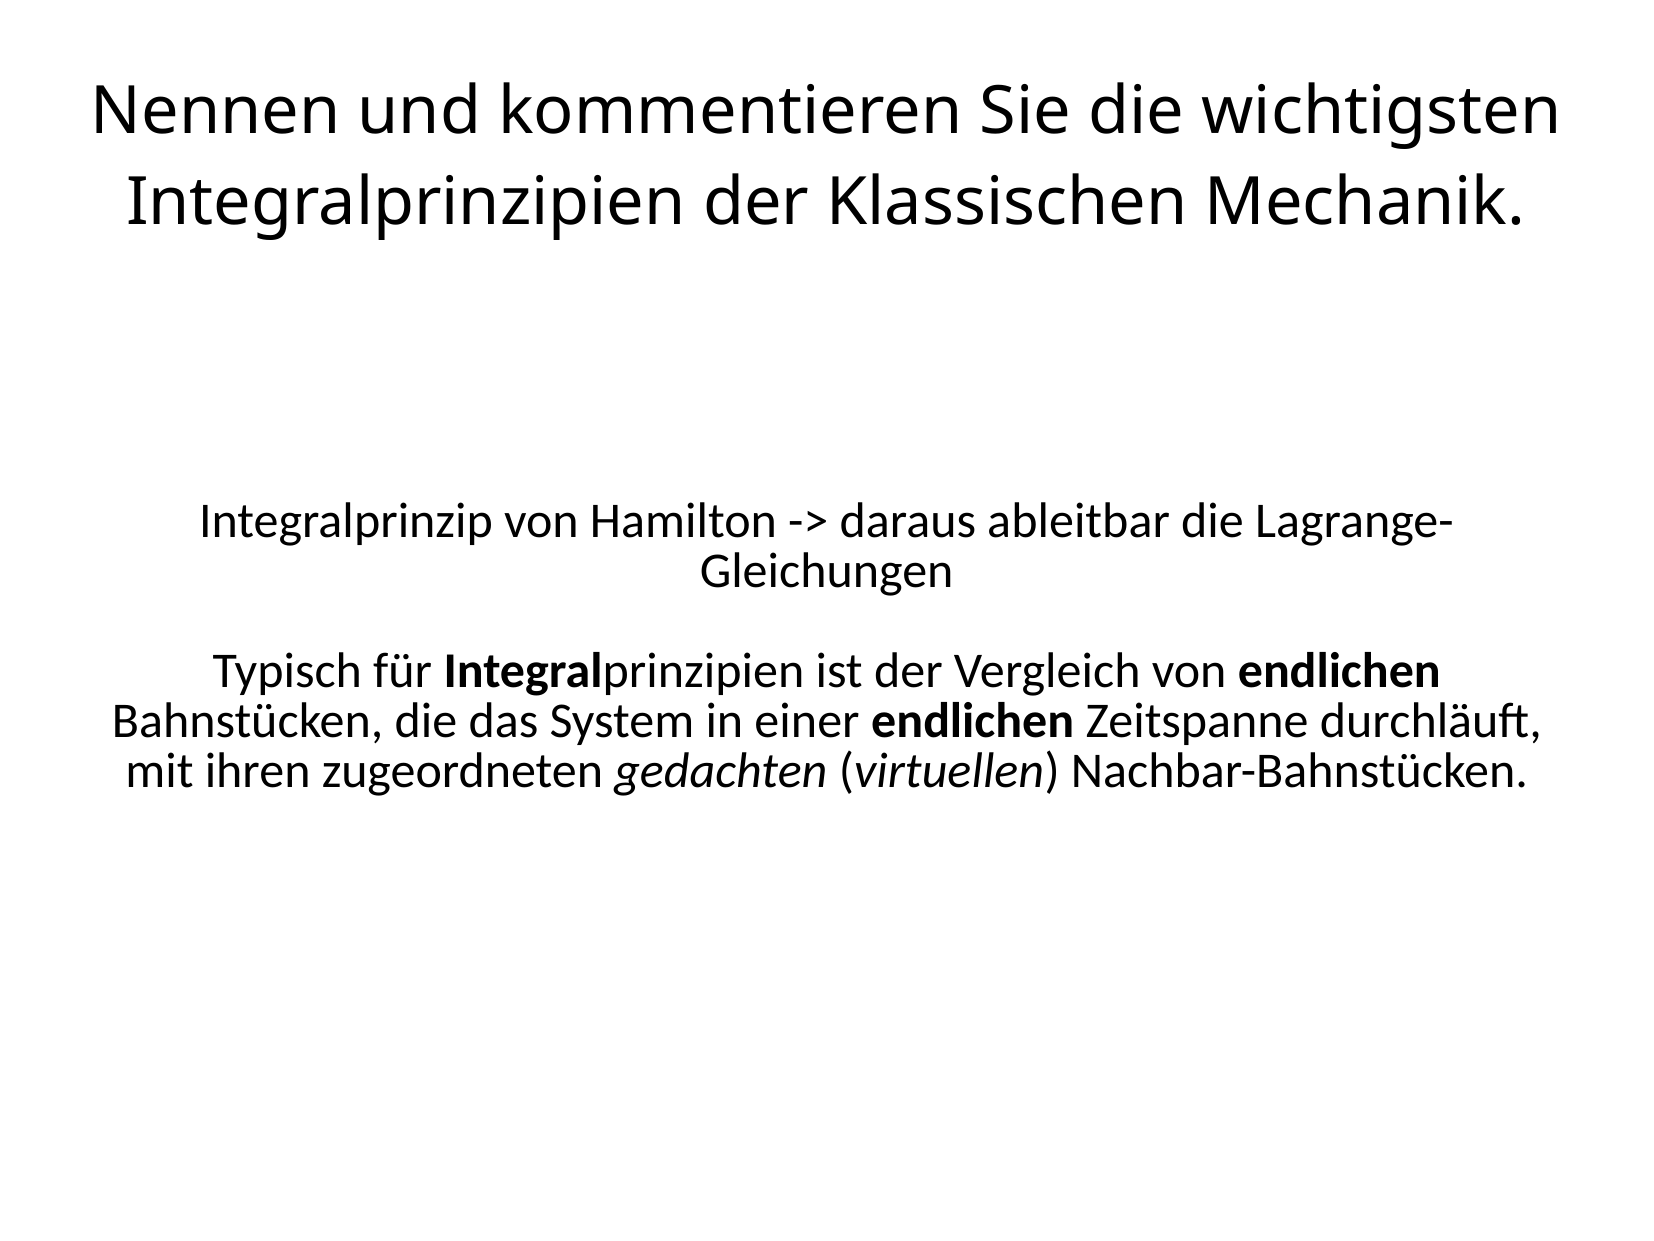

# Nennen und kommentieren Sie die wichtigsten Integralprinzipien der Klassischen Mechanik.
Integralprinzip von Hamilton -> daraus ableitbar die Lagrange-Gleichungen
Typisch für Integralprinzipien ist der Vergleich von endlichen Bahnstücken, die das System in einer endlichen Zeitspanne durchläuft, mit ihren zugeordneten gedachten (virtuellen) Nachbar-Bahnstücken.